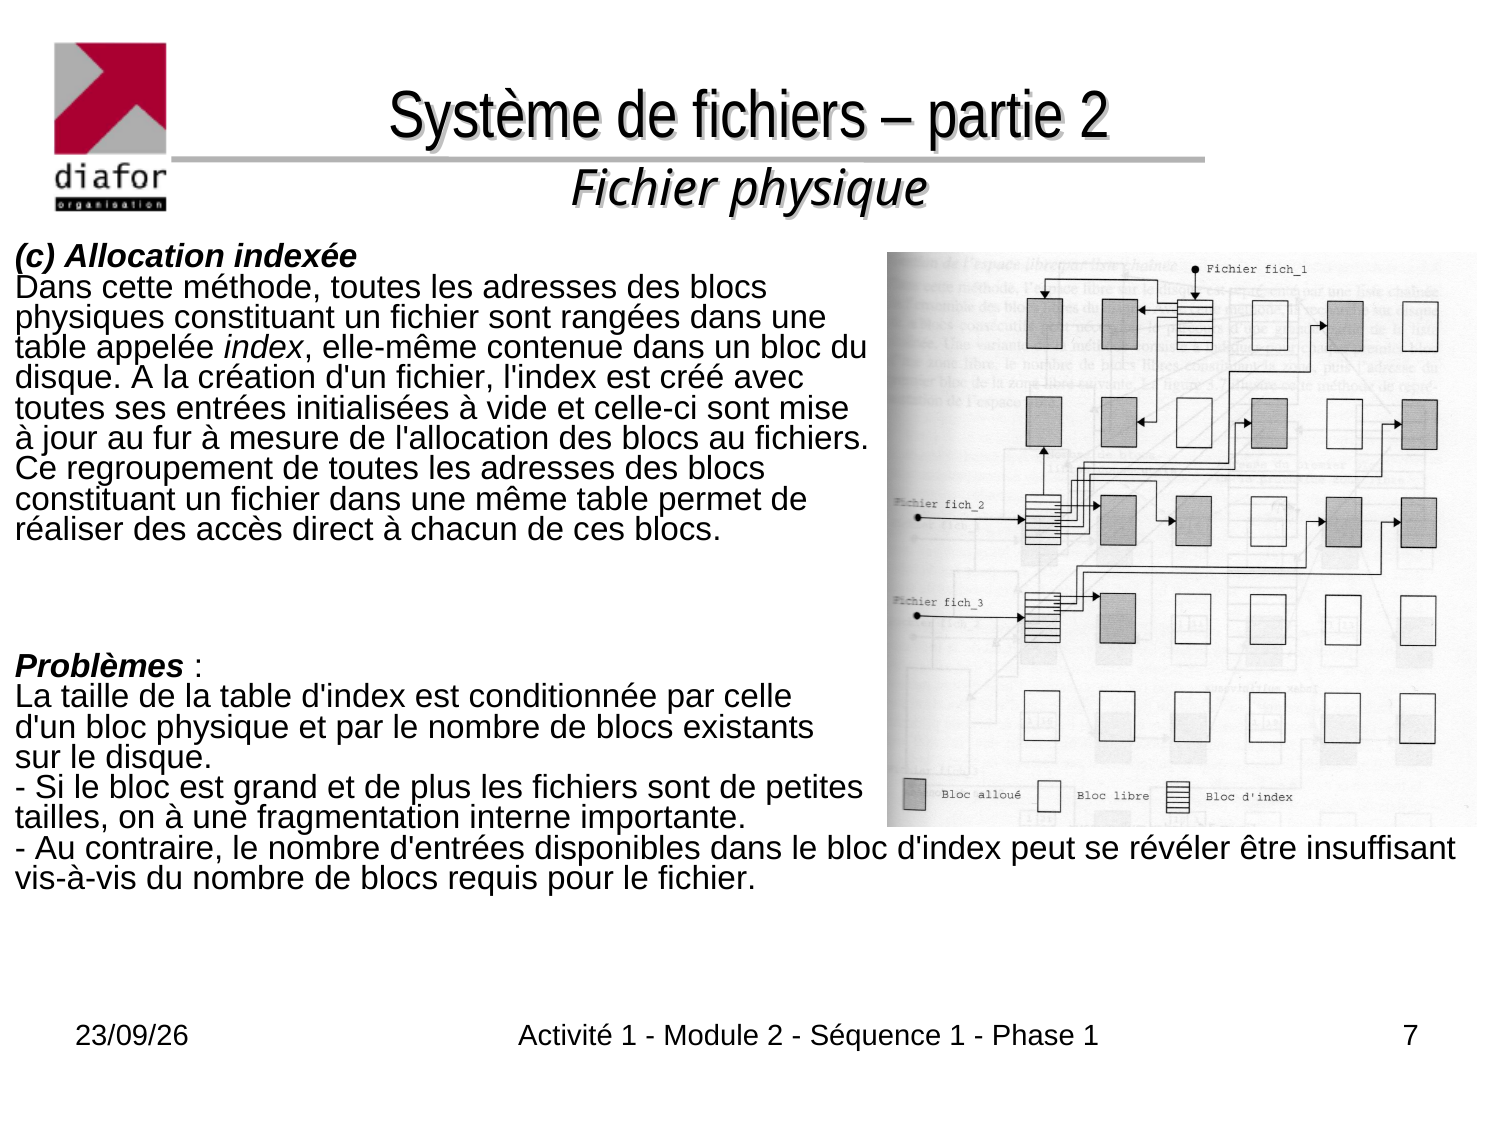

# Système de fichiers – partie 2 Fichier physique
(c) Allocation indexée
Dans cette méthode, toutes les adresses des blocs
physiques constituant un fichier sont rangées dans une
table appelée index, elle-même contenue dans un bloc du
disque. A la création d'un fichier, l'index est créé avec
toutes ses entrées initialisées à vide et celle-ci sont mise
à jour au fur à mesure de l'allocation des blocs au fichiers.
Ce regroupement de toutes les adresses des blocs
constituant un fichier dans une même table permet de
réaliser des accès direct à chacun de ces blocs.
Problèmes :
La taille de la table d'index est conditionnée par celle
d'un bloc physique et par le nombre de blocs existants
sur le disque.
- Si le bloc est grand et de plus les fichiers sont de petites
tailles, on à une fragmentation interne importante.
- Au contraire, le nombre d'entrées disponibles dans le bloc d'index peut se révéler être insuffisant
vis-à-vis du nombre de blocs requis pour le fichier.
Activité 1 - Module 2 - Séquence 1 - Phase 1
7